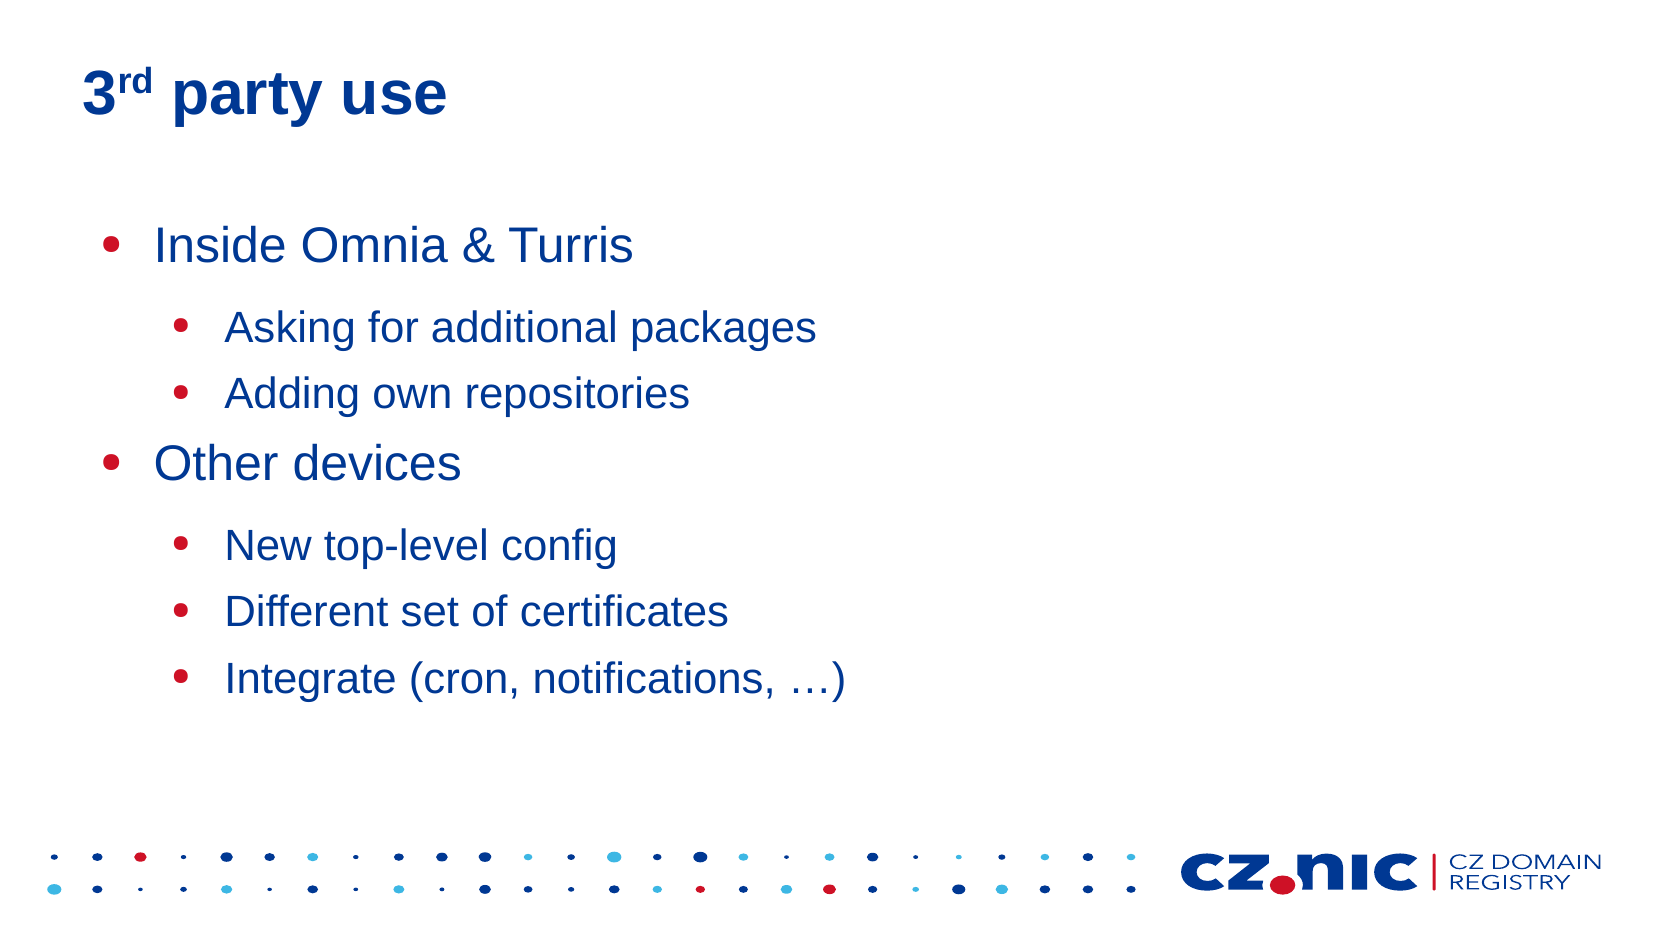

# 3rd party use
Inside Omnia & Turris
Asking for additional packages
Adding own repositories
Other devices
New top-level config
Different set of certificates
Integrate (cron, notifications, …)